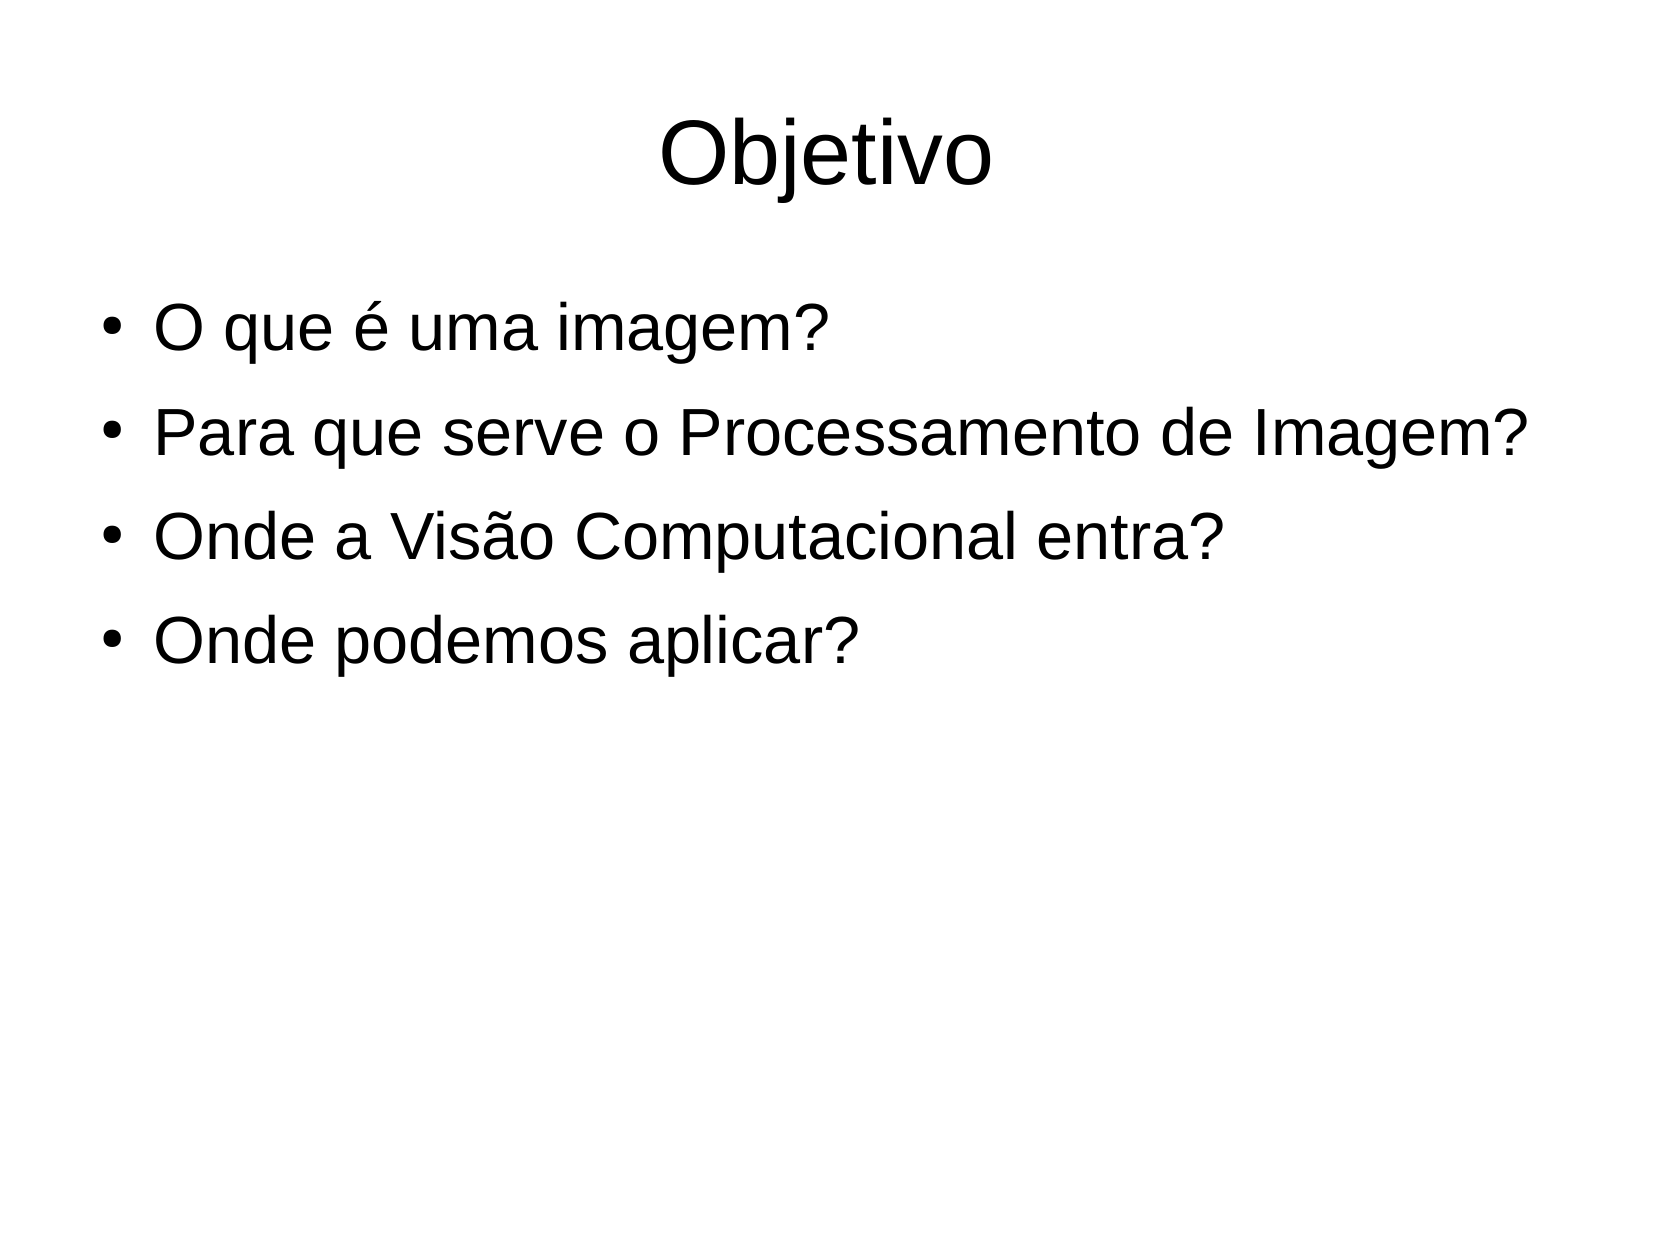

# Objetivo
O que é uma imagem?
Para que serve o Processamento de Imagem?
Onde a Visão Computacional entra?
Onde podemos aplicar?